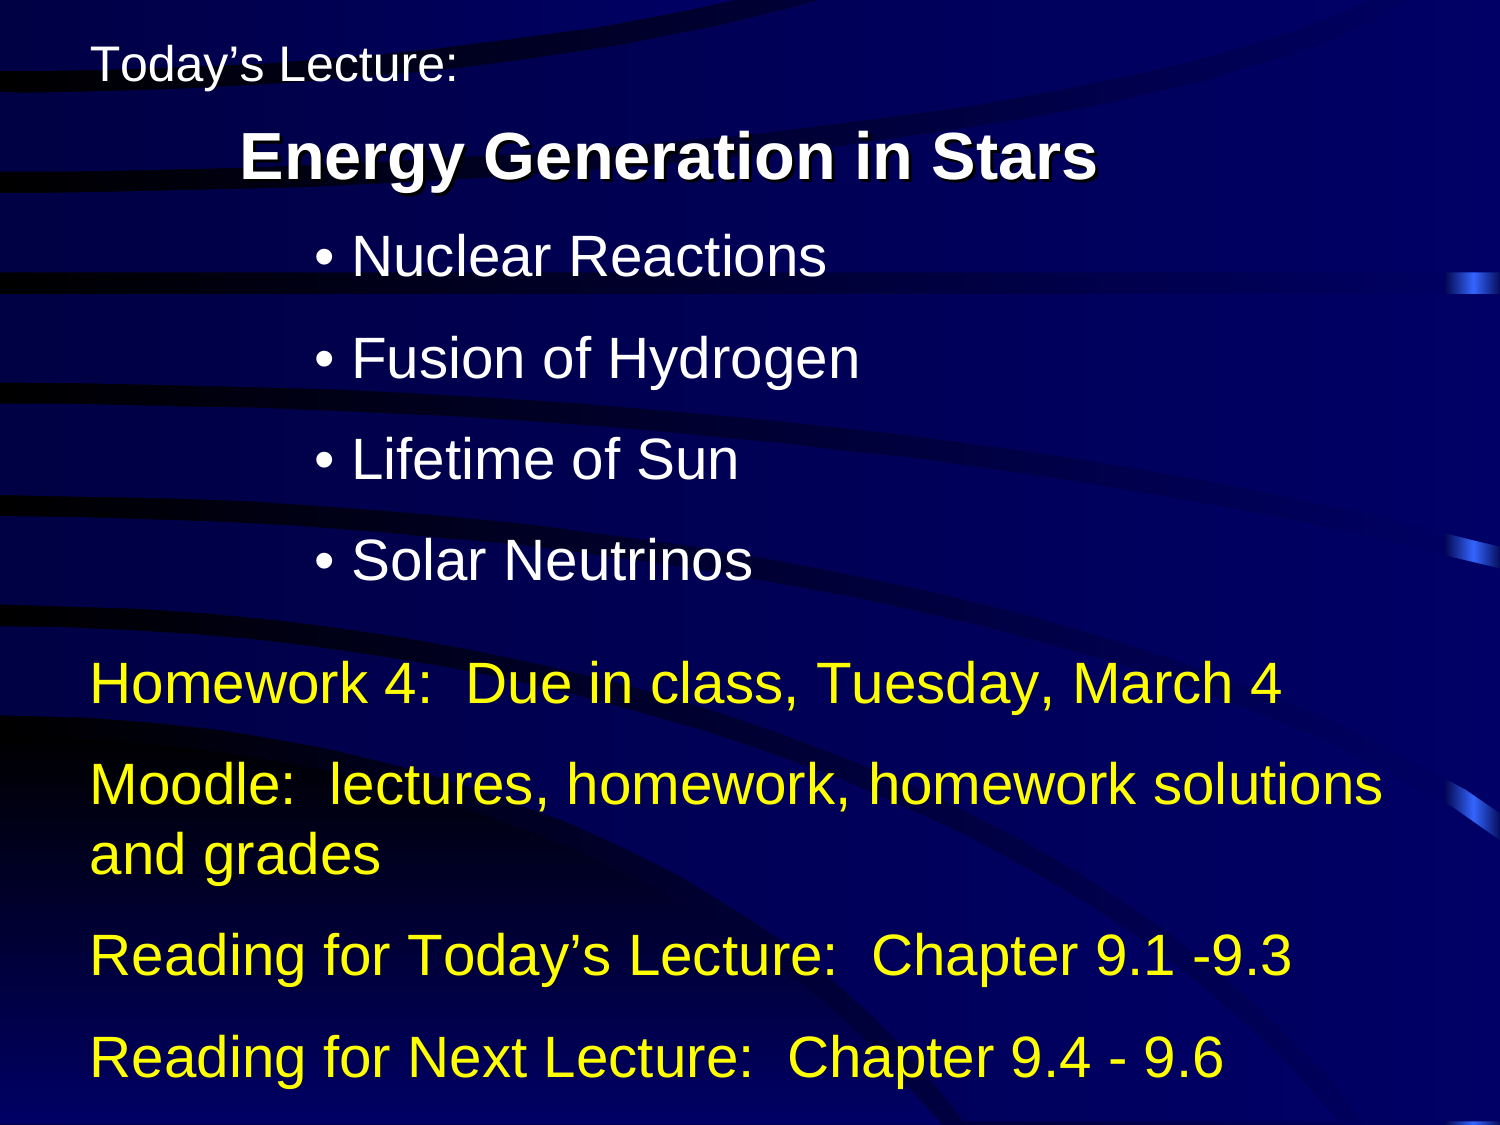

Today’s Lecture:
	Energy Generation in Stars
• Nuclear Reactions
• Fusion of Hydrogen
• Lifetime of Sun
• Solar Neutrinos
Homework 4: Due in class, Tuesday, March 4
Moodle: lectures, homework, homework solutions and grades
Reading for Today’s Lecture: Chapter 9.1 -9.3
Reading for Next Lecture: Chapter 9.4 - 9.6